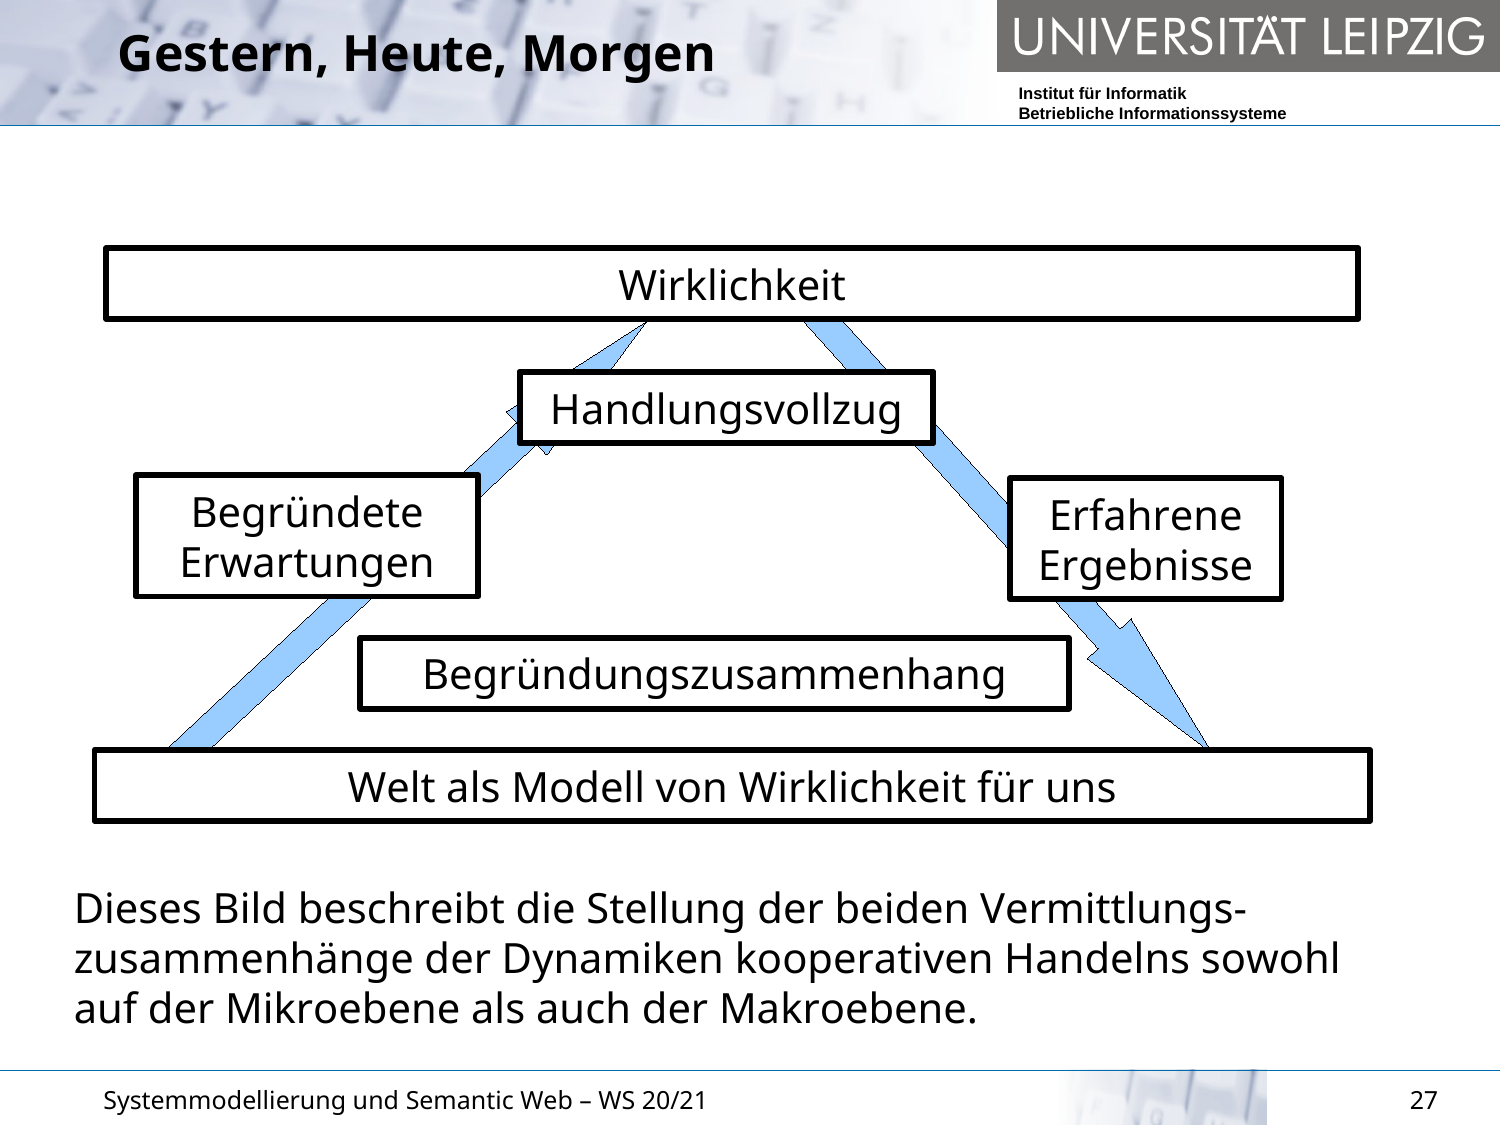

Gestern, Heute, Morgen
Wirklichkeit
Handlungsvollzug
Handlungsvollzug
Begründete Erwartungen
Erfahrene Ergebnisse
Begründungszusammenhang
Welt als Modell von Wirklichkeit für uns
Dieses Bild beschreibt die Stellung der beiden Vermittlungs-zusammenhänge der Dynamiken kooperativen Handelns sowohl auf der Mikroebene als auch der Makroebene.
Systemmodellierung und Semantic Web – WS 20/21
27